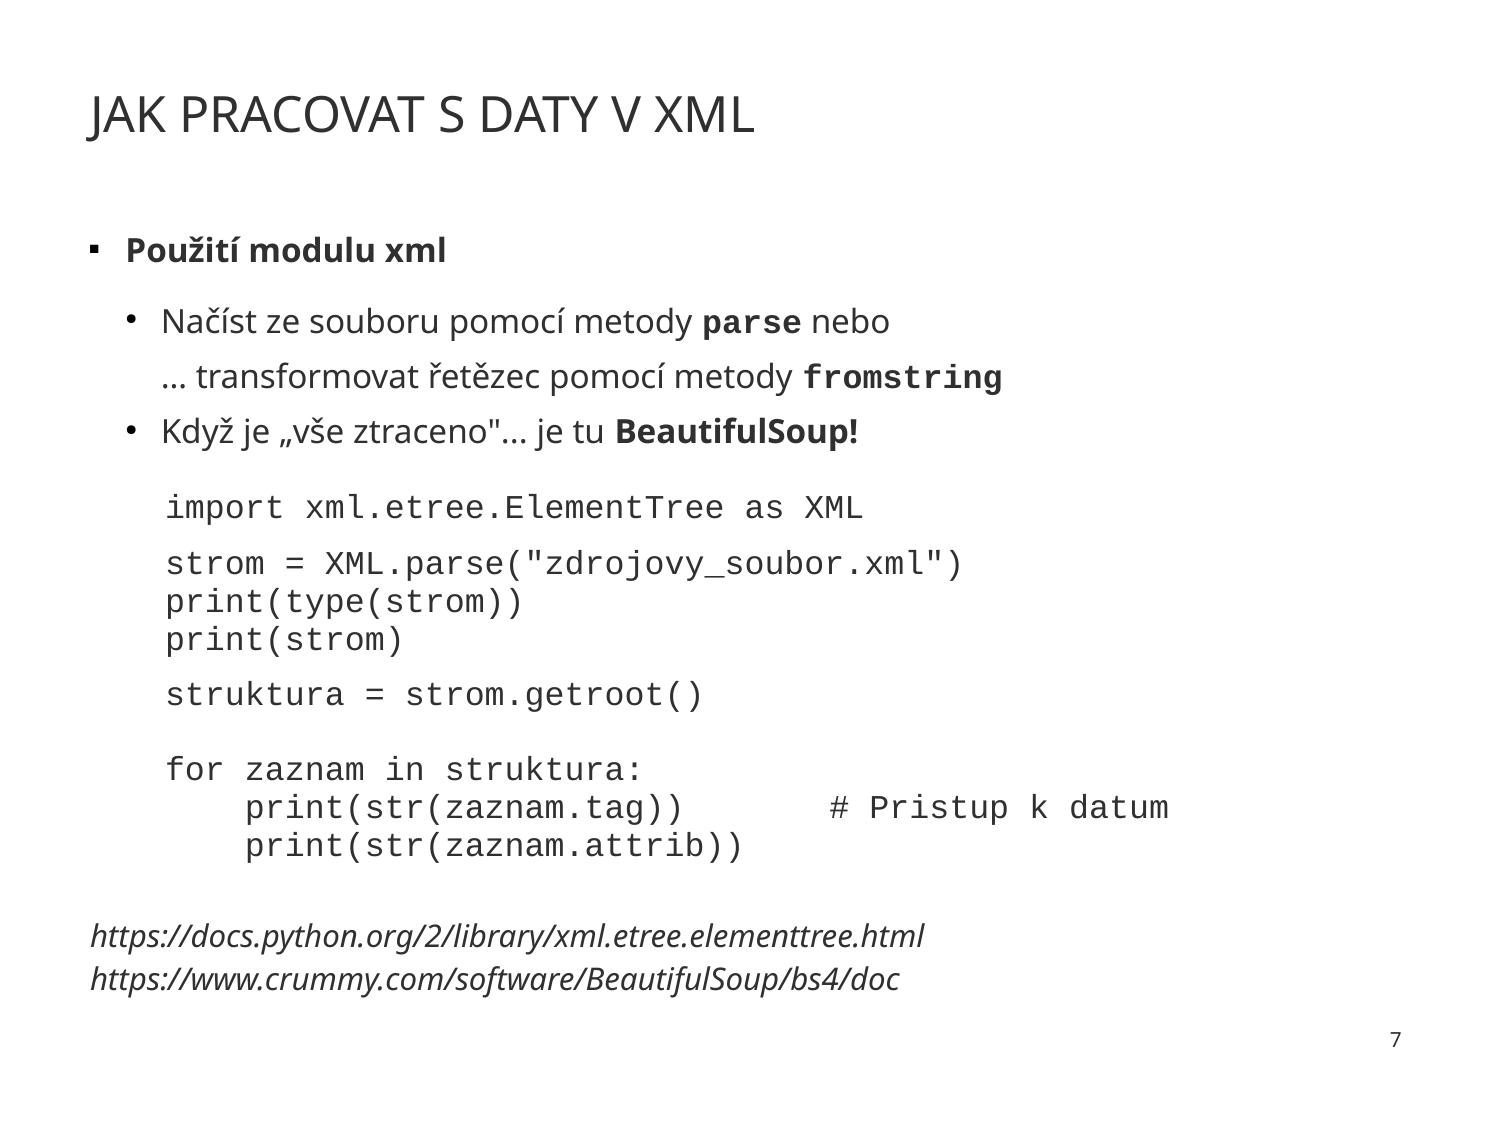

# Jak pracovat s daty v XML
Použití modulu xml
Načíst ze souboru pomocí metody parse nebo
… transformovat řetězec pomocí metody fromstring
Když je „vše ztraceno"... je tu BeautifulSoup!
import xml.etree.ElementTree as XML
strom = XML.parse("zdrojovy_soubor.xml")
print(type(strom))
print(strom)
struktura = strom.getroot()
for zaznam in struktura:
 print(str(zaznam.tag))		# Pristup k datum
 print(str(zaznam.attrib))
https://docs.python.org/2/library/xml.etree.elementtree.html
https://www.crummy.com/software/BeautifulSoup/bs4/doc